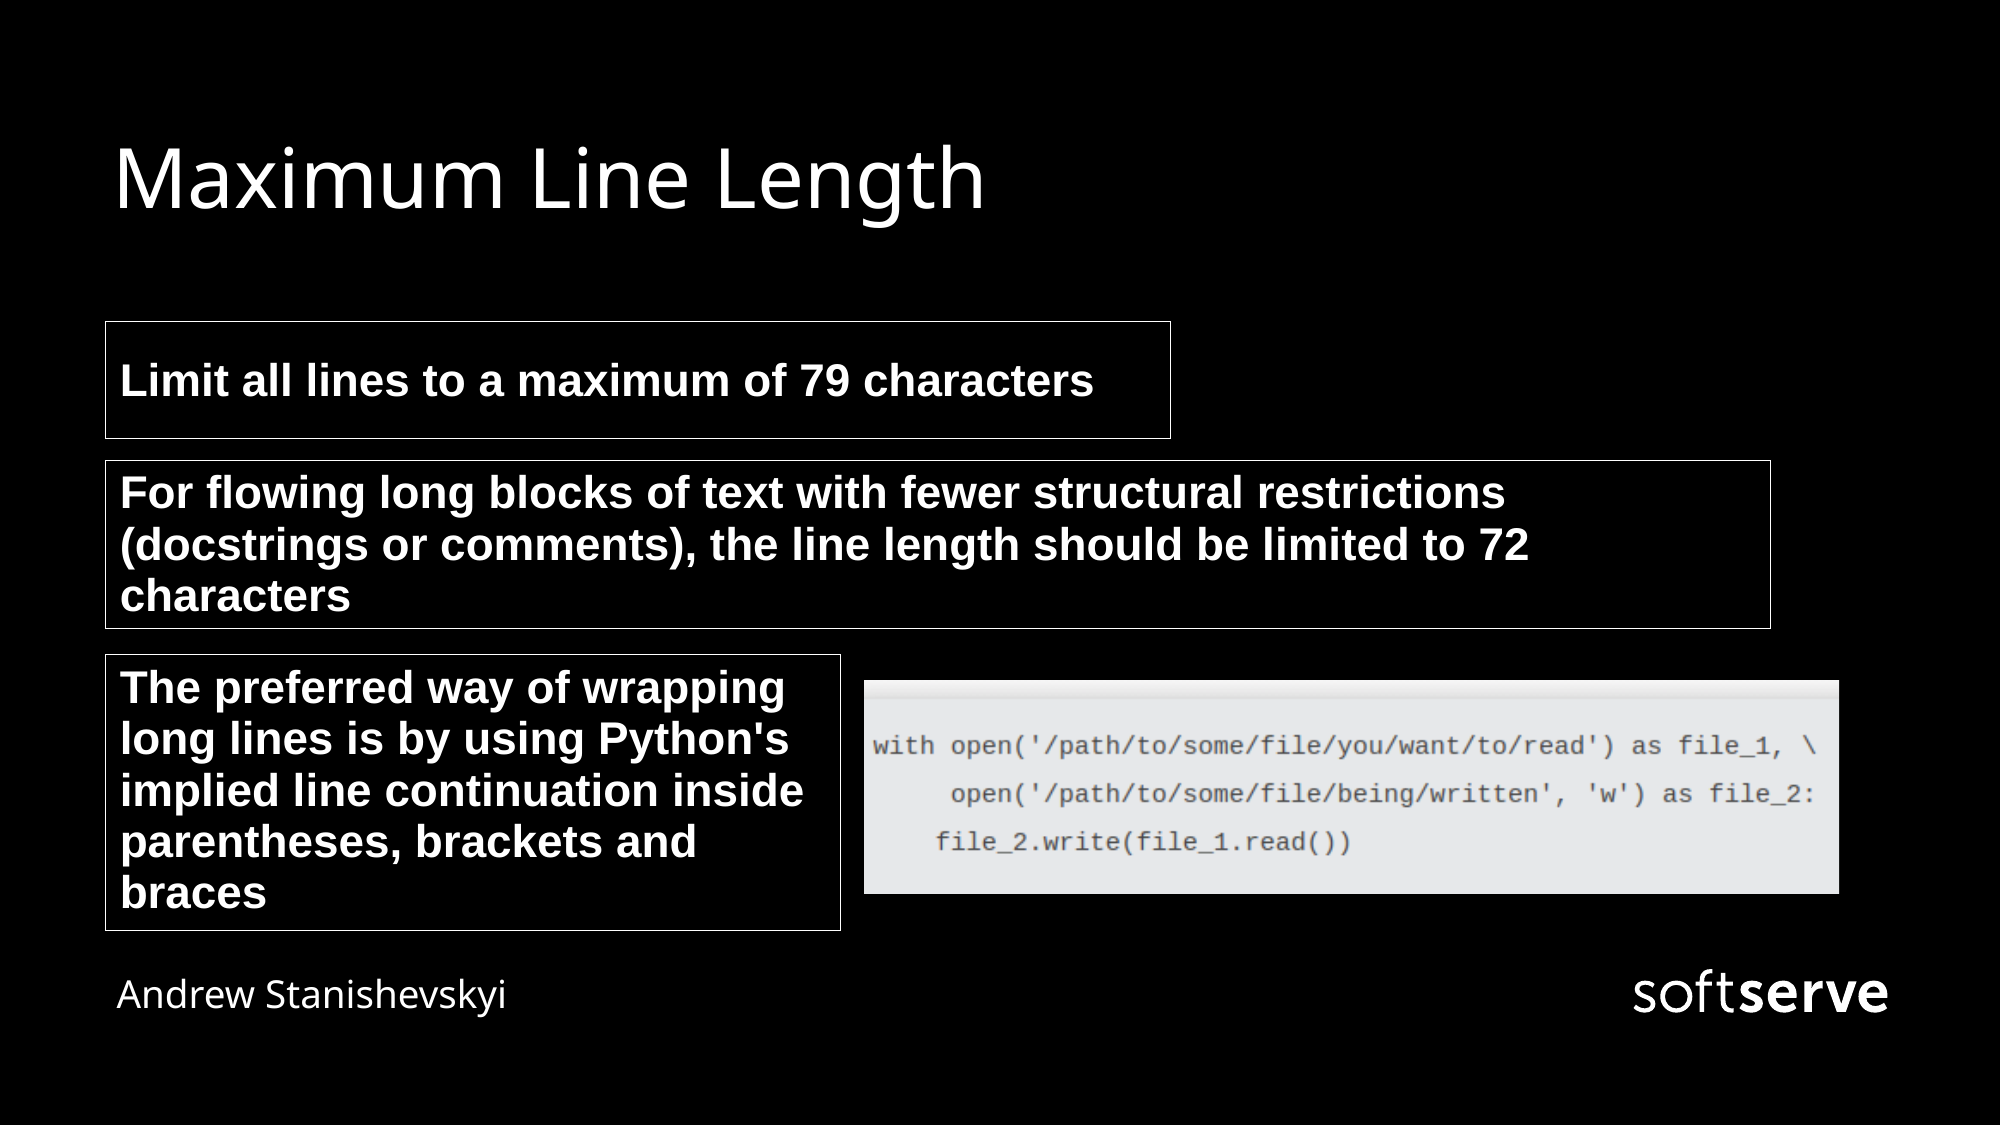

# Maximum Line Length
Limit all lines to a maximum of 79 characters
For flowing long blocks of text with fewer structural restrictions (docstrings or comments), the line length should be limited to 72 characters
The preferred way of wrapping long lines is by using Python's implied line continuation inside parentheses, brackets and braces
 Andrew Stanishevskyi